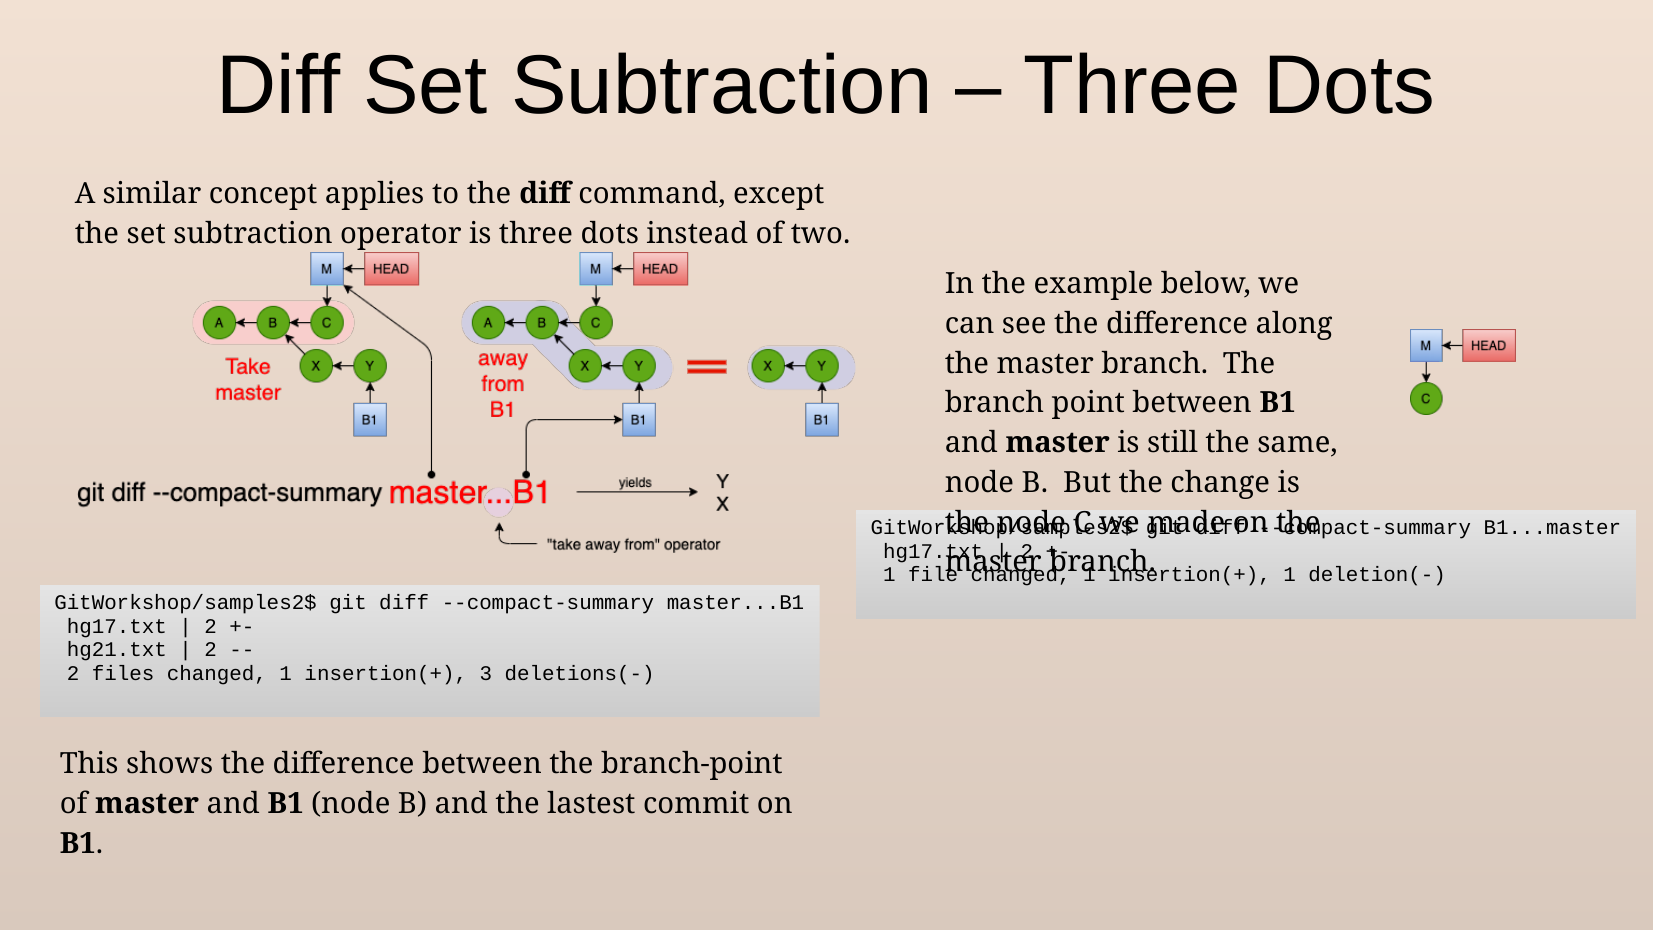

# Diff Set Subtraction – Three Dots
A similar concept applies to the diff command, except the set subtraction operator is three dots instead of two.
In the example below, we can see the difference along the master branch. The branch point between B1 and master is still the same, node B. But the change is the node C we made on the master branch.
GitWorkshop/samples2$ git diff --compact-summary B1...master
 hg17.txt | 2 +-
 1 file changed, 1 insertion(+), 1 deletion(-)
GitWorkshop/samples2$ git diff --compact-summary master...B1
 hg17.txt | 2 +-
 hg21.txt | 2 --
 2 files changed, 1 insertion(+), 3 deletions(-)
This shows the difference between the branch-point of master and B1 (node B) and the lastest commit on B1.